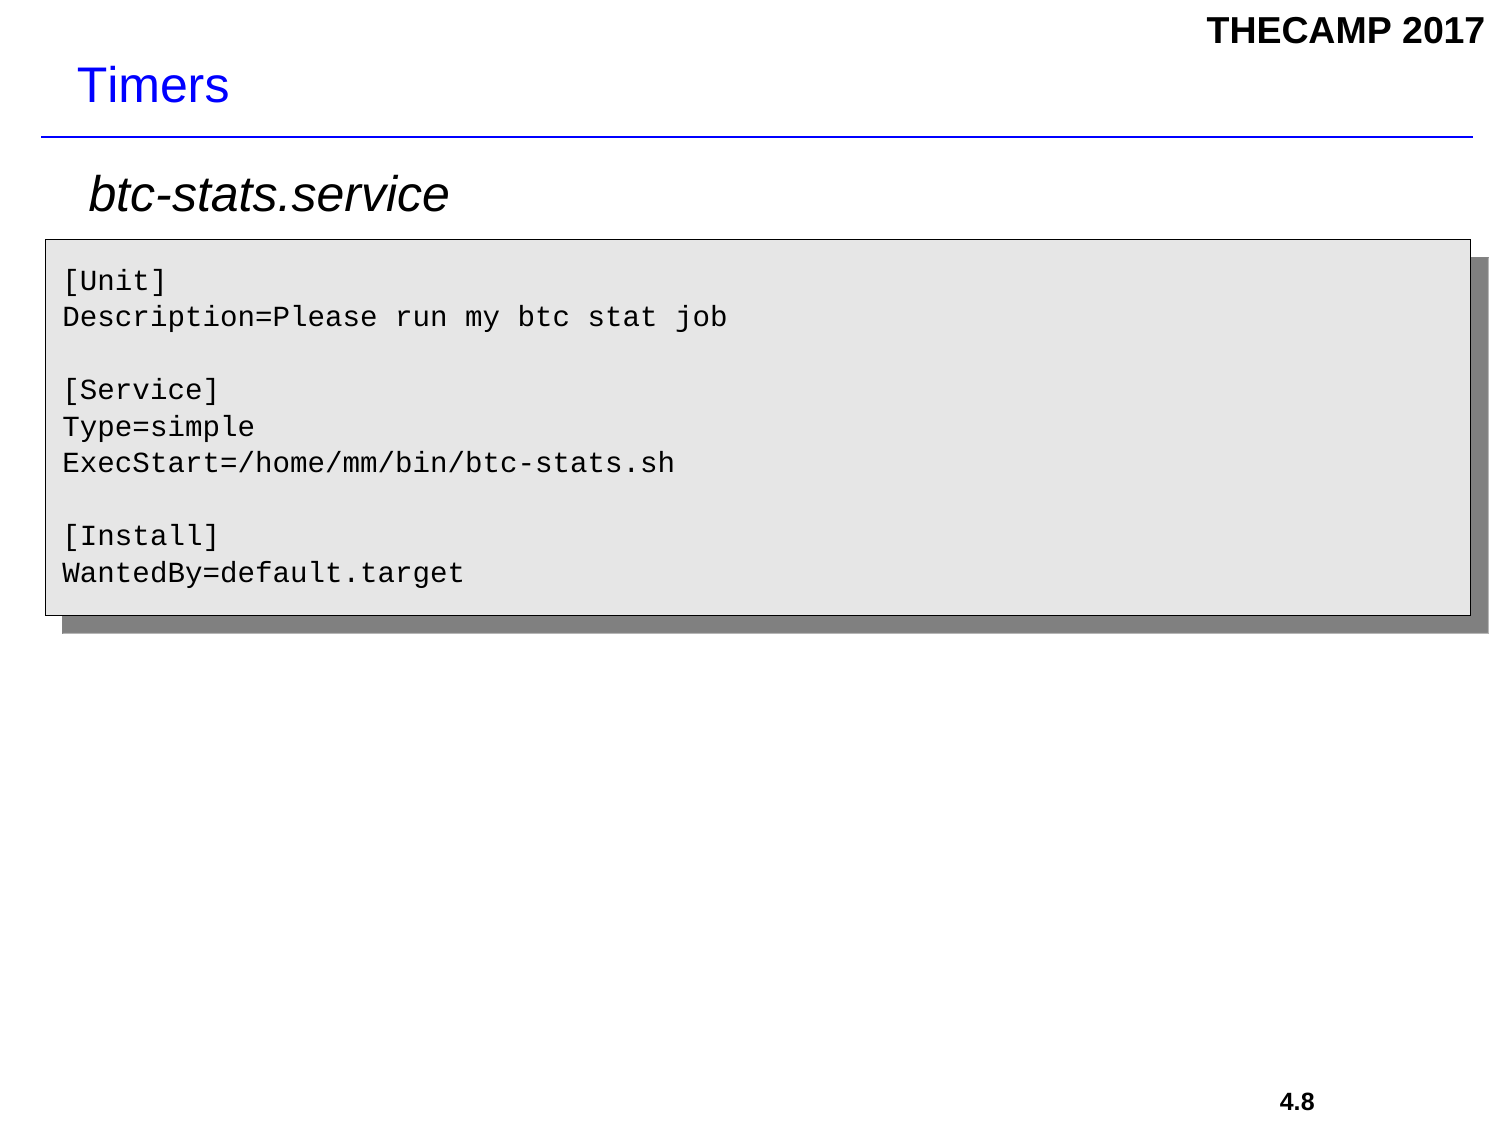

# Timers
btc-stats.service
 [Unit]
 Description=Please run my btc stat job
 [Service]
 Type=simple
 ExecStart=/home/mm/bin/btc-stats.sh
 [Install]
 WantedBy=default.target